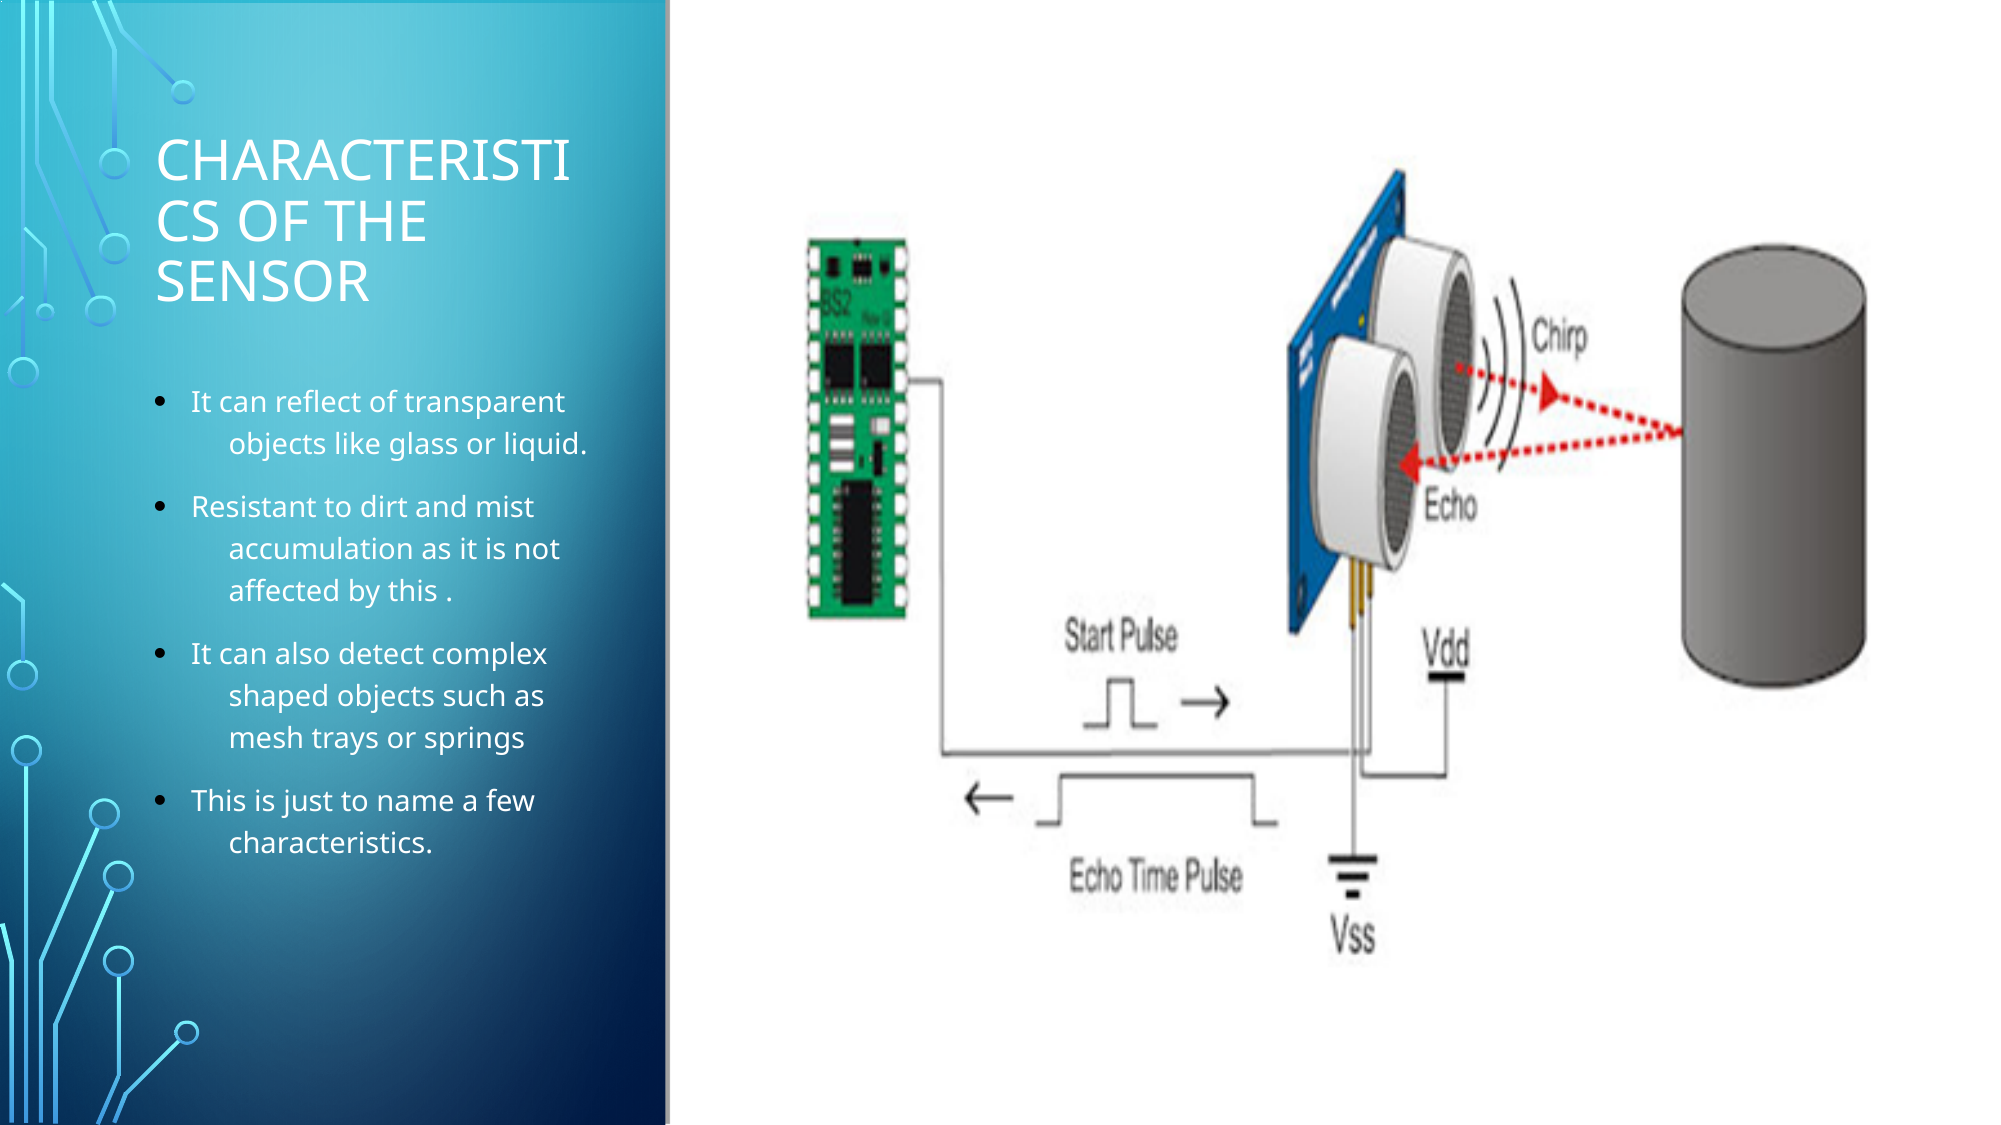

# Characteristics of the sensor
It can reflect of transparent objects like glass or liquid.
Resistant to dirt and mist accumulation as it is not affected by this .
It can also detect complex shaped objects such as mesh trays or springs
This is just to name a few characteristics.